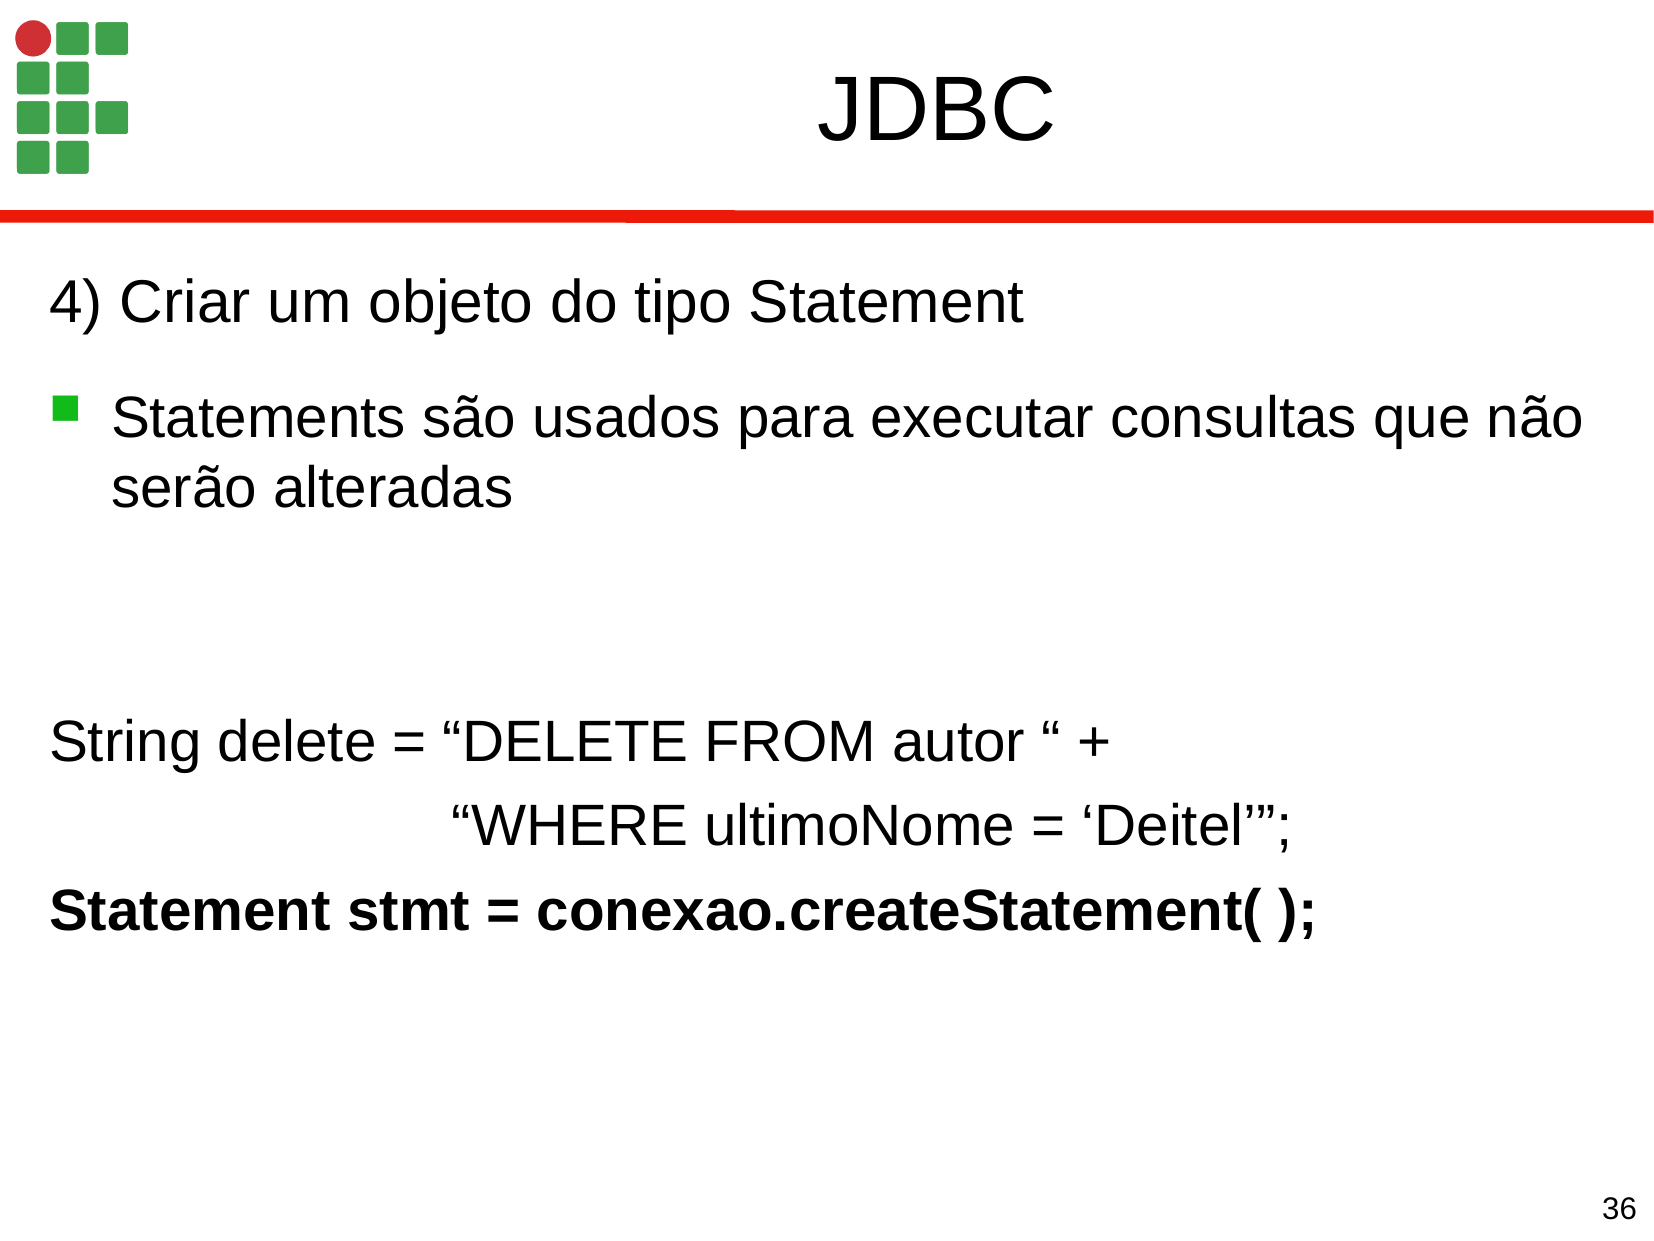

JDBC
4) Criar um objeto do tipo Statement
Statements são usados para executar consultas que não serão alteradas
String delete = “DELETE FROM autor “ +
	 “WHERE ultimoNome = ‘Deitel’”;
Statement stmt = conexao.createStatement( );